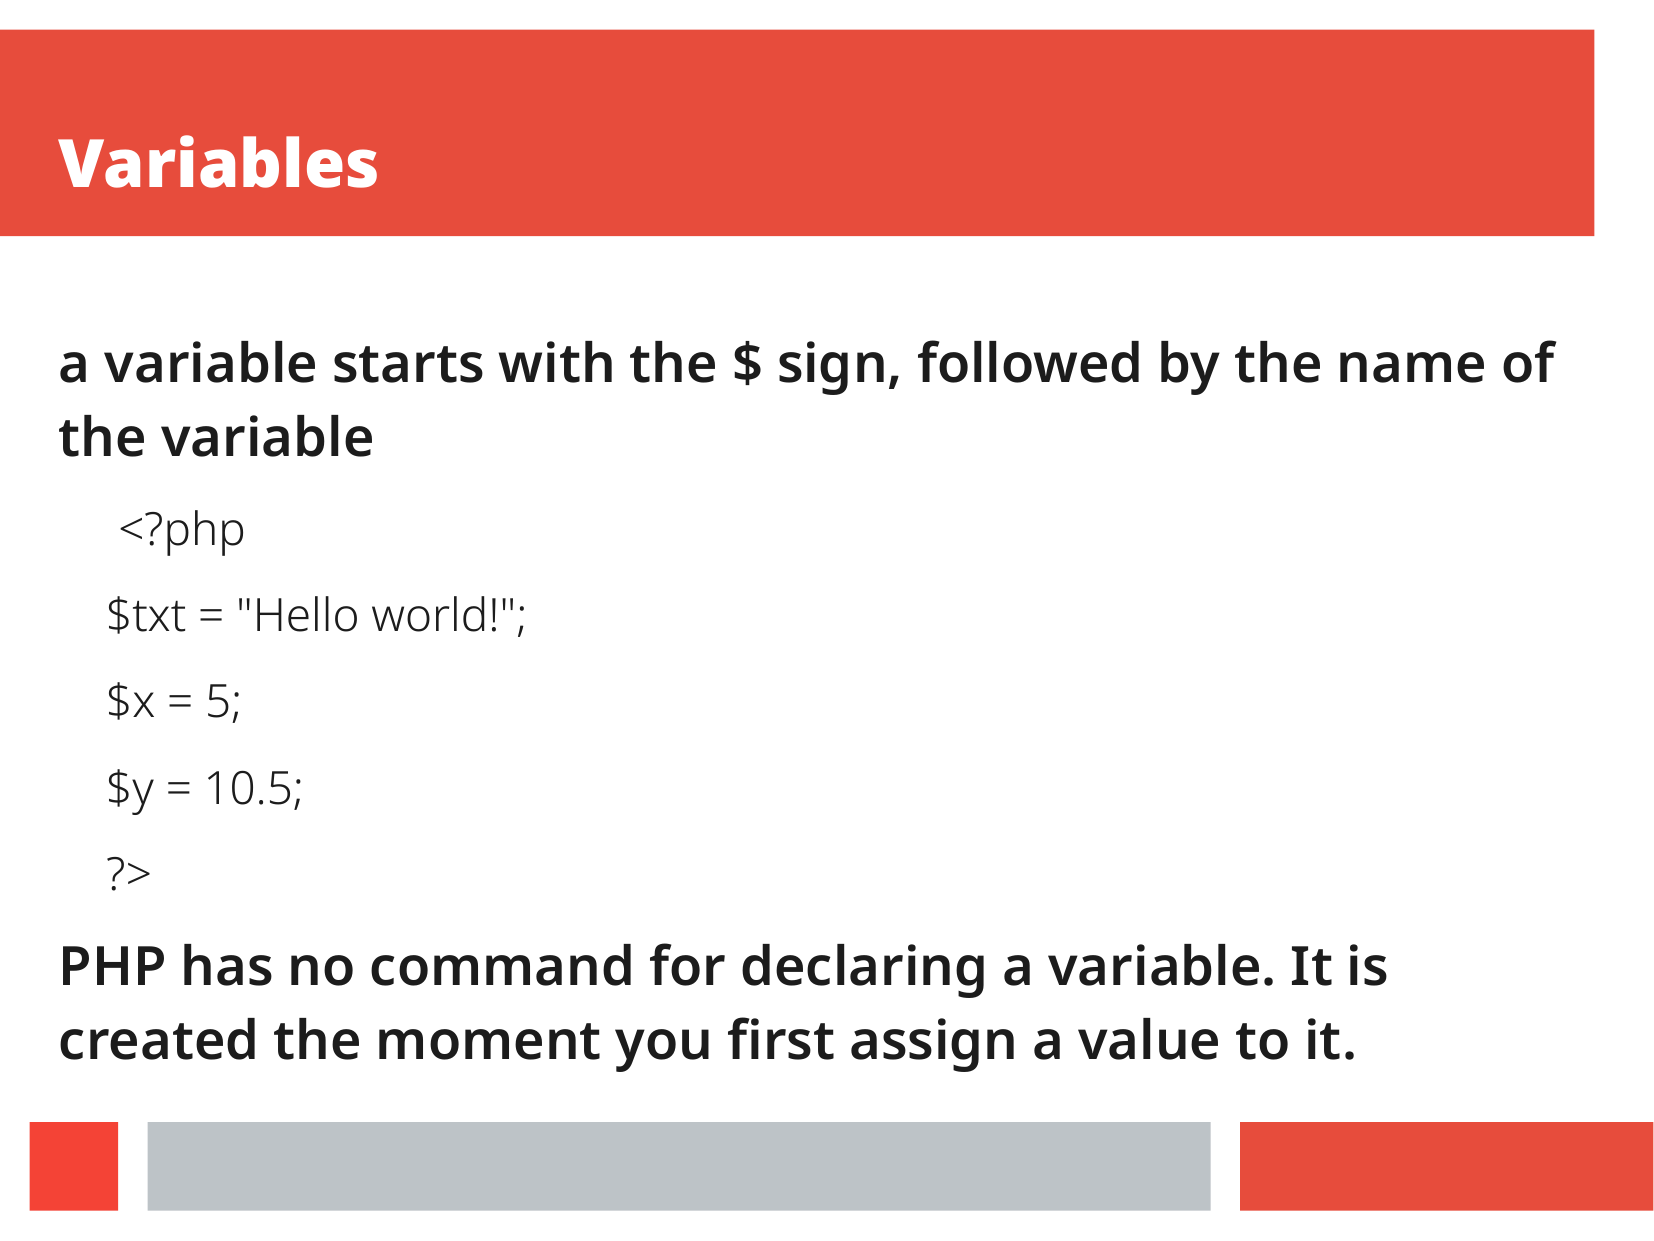

# Variables
a variable starts with the $ sign, followed by the name of the variable
 <?php
$txt = "Hello world!";
$x = 5;
$y = 10.5;
?>
PHP has no command for declaring a variable. It is created the moment you first assign a value to it.